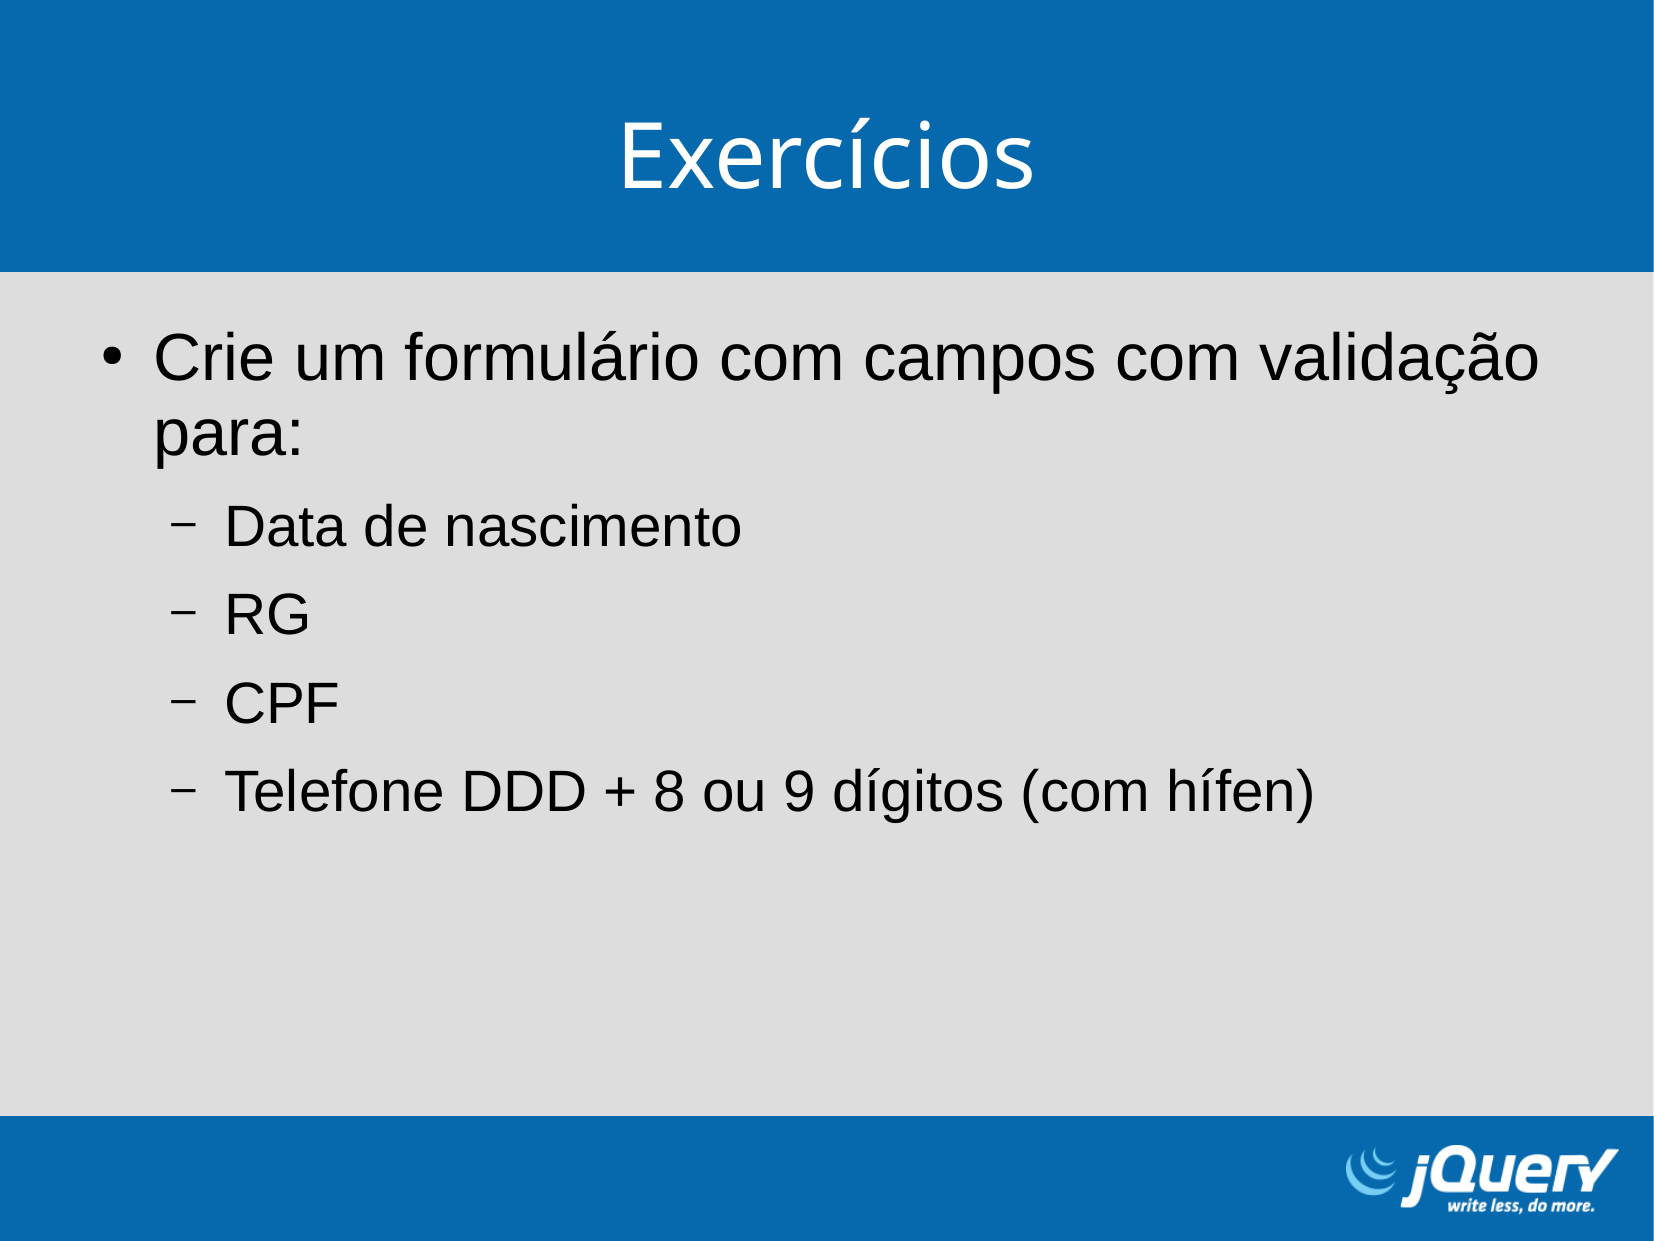

# Exercícios
Crie um formulário com campos com validação para:
Data de nascimento
RG
CPF
Telefone DDD + 8 ou 9 dígitos (com hífen)